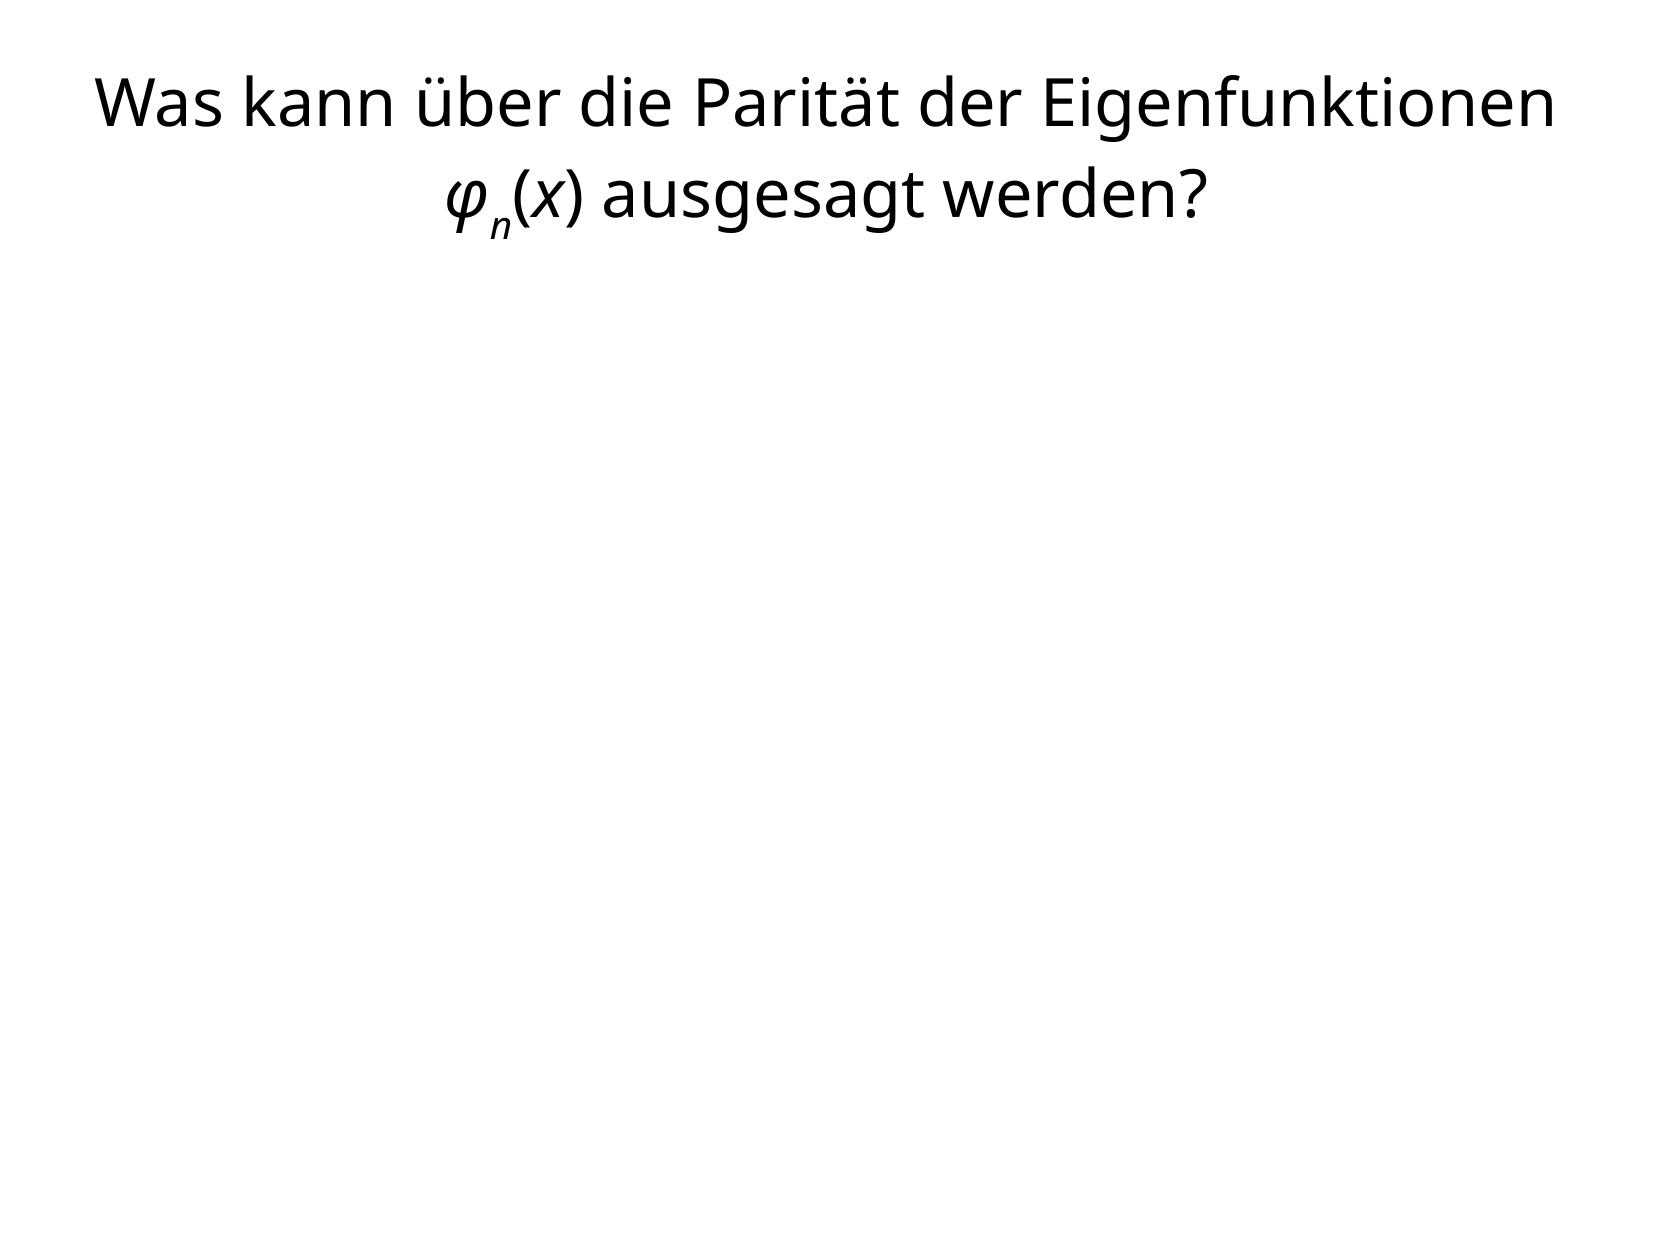

# Was kann über die Parität der Eigenfunktionen φn(x) ausgesagt werden?